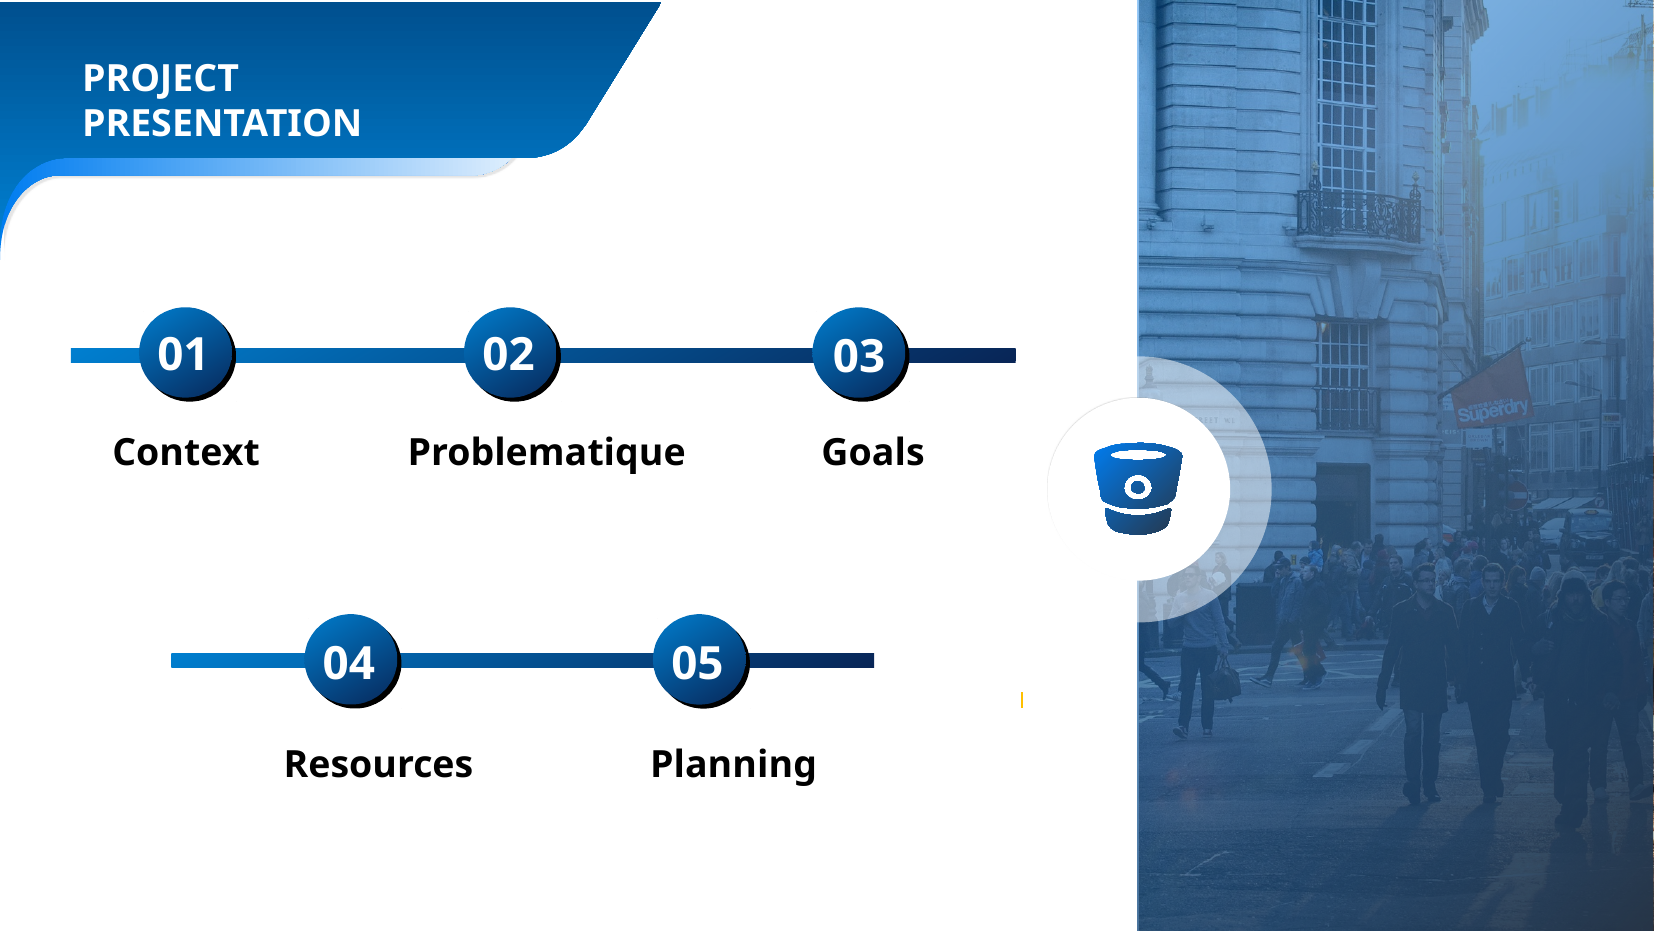

PROJECT
PRESENTATION
01
02
03
Context
Problematique
Goals
04
05
Resources
Planning